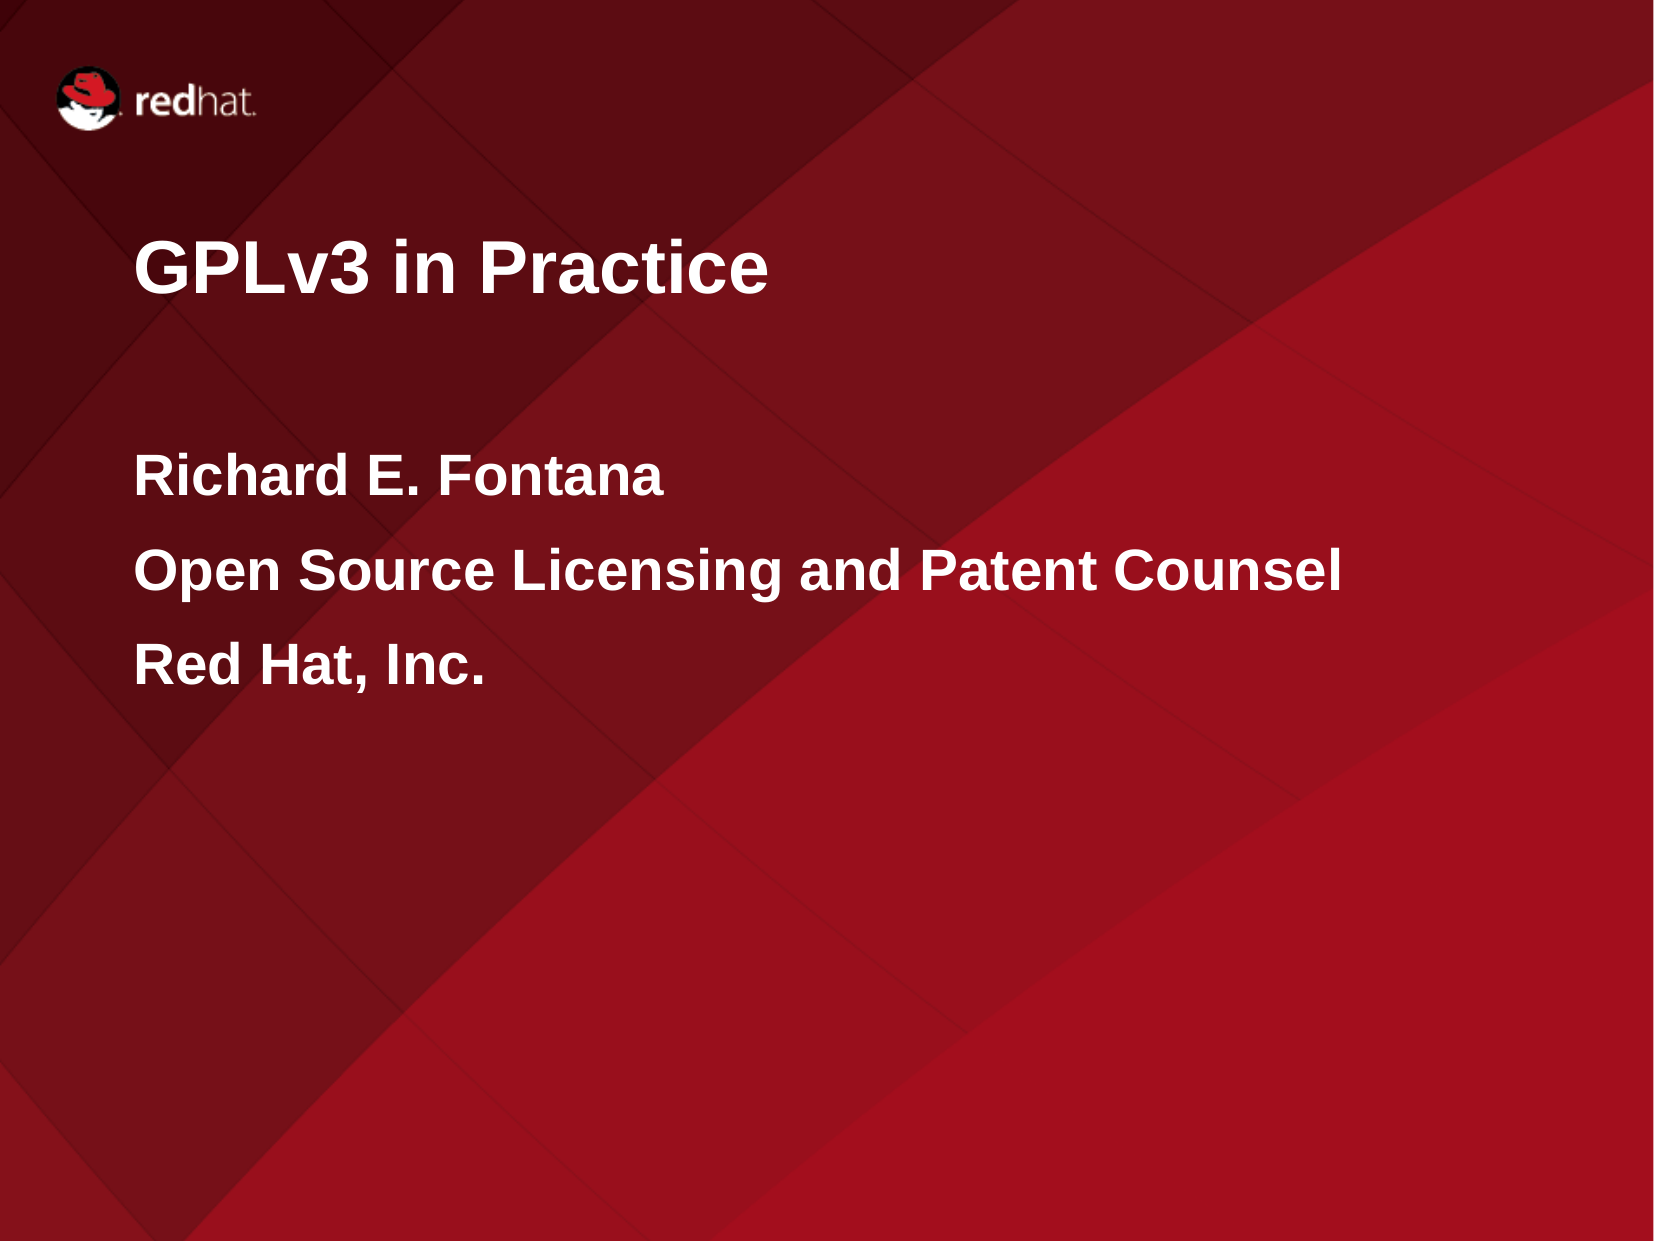

GPLv3 in Practice
Richard E. Fontana
Open Source Licensing and Patent Counsel
Red Hat, Inc.